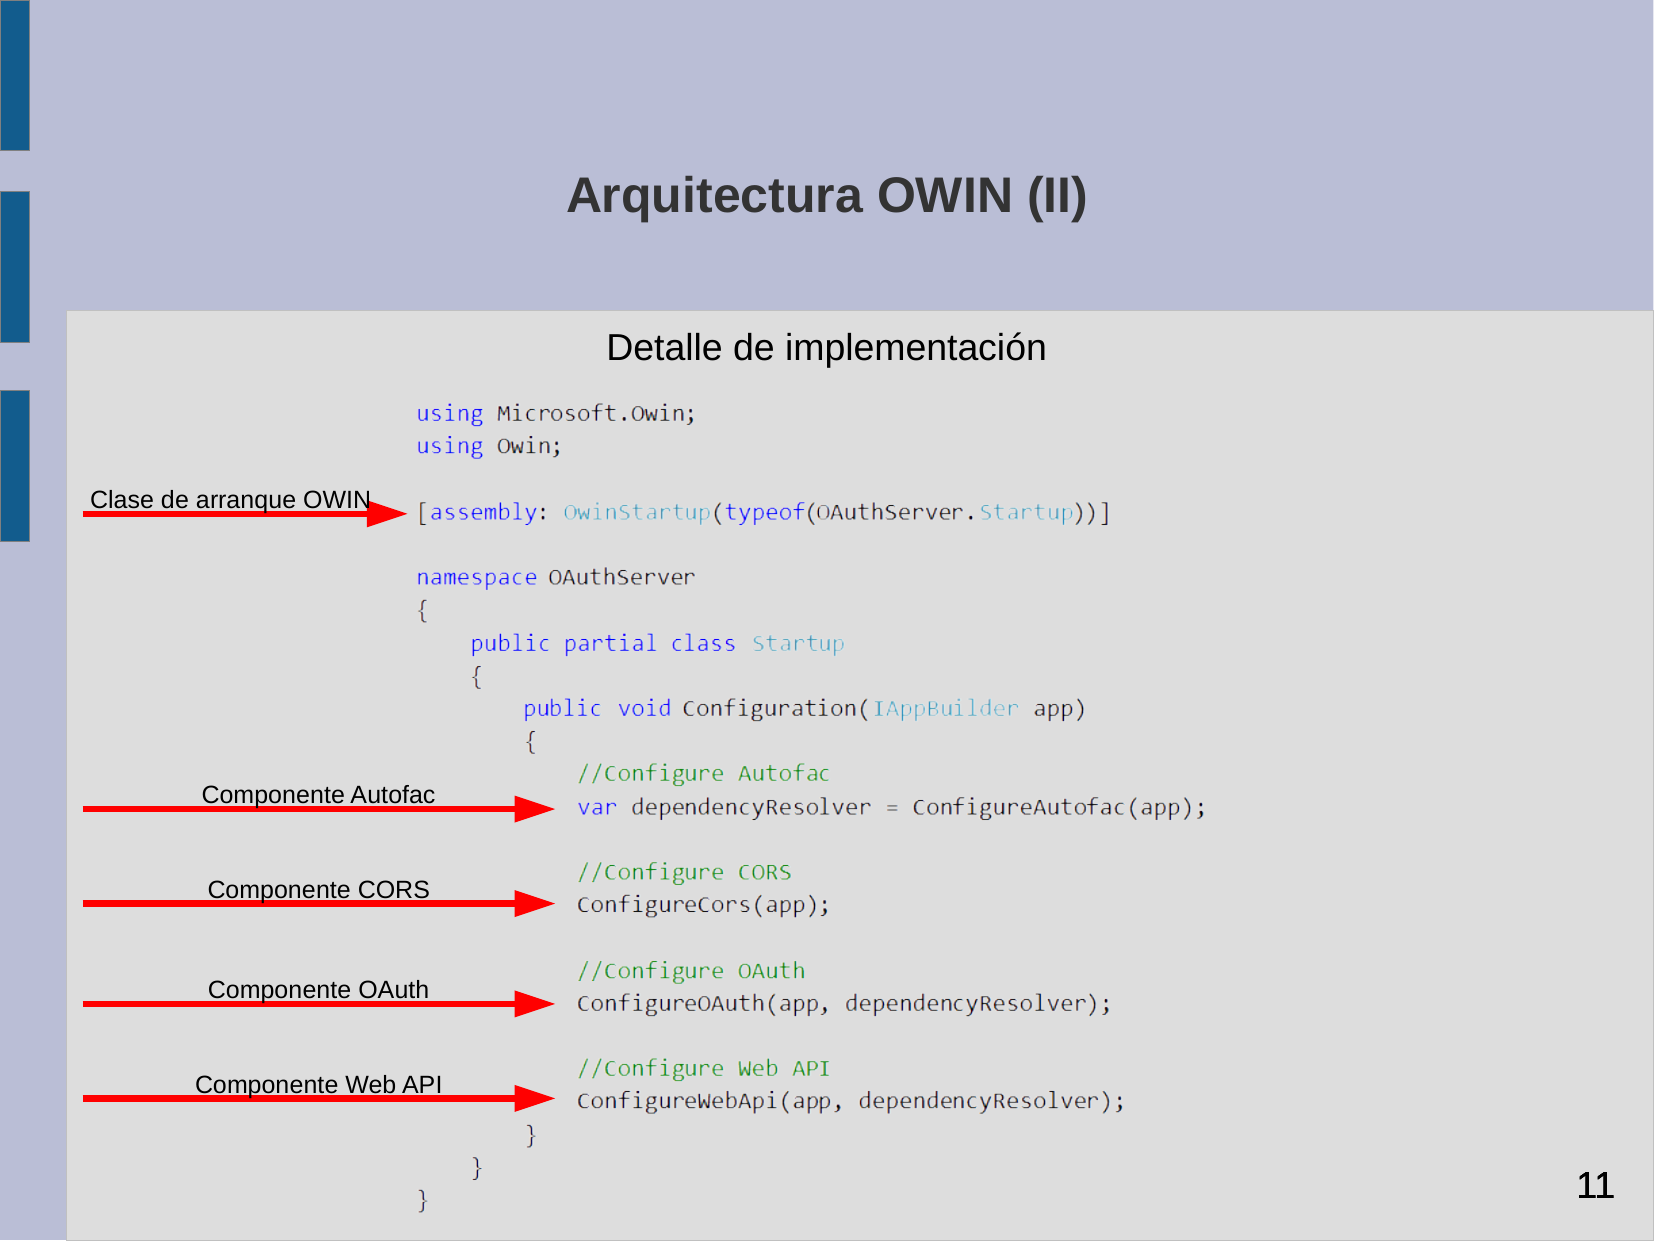

# Arquitectura OWIN (II)
Detalle de implementación
Clase de arranque OWIN
Componente Autofac
Componente CORS
Componente OAuth
Componente Web API